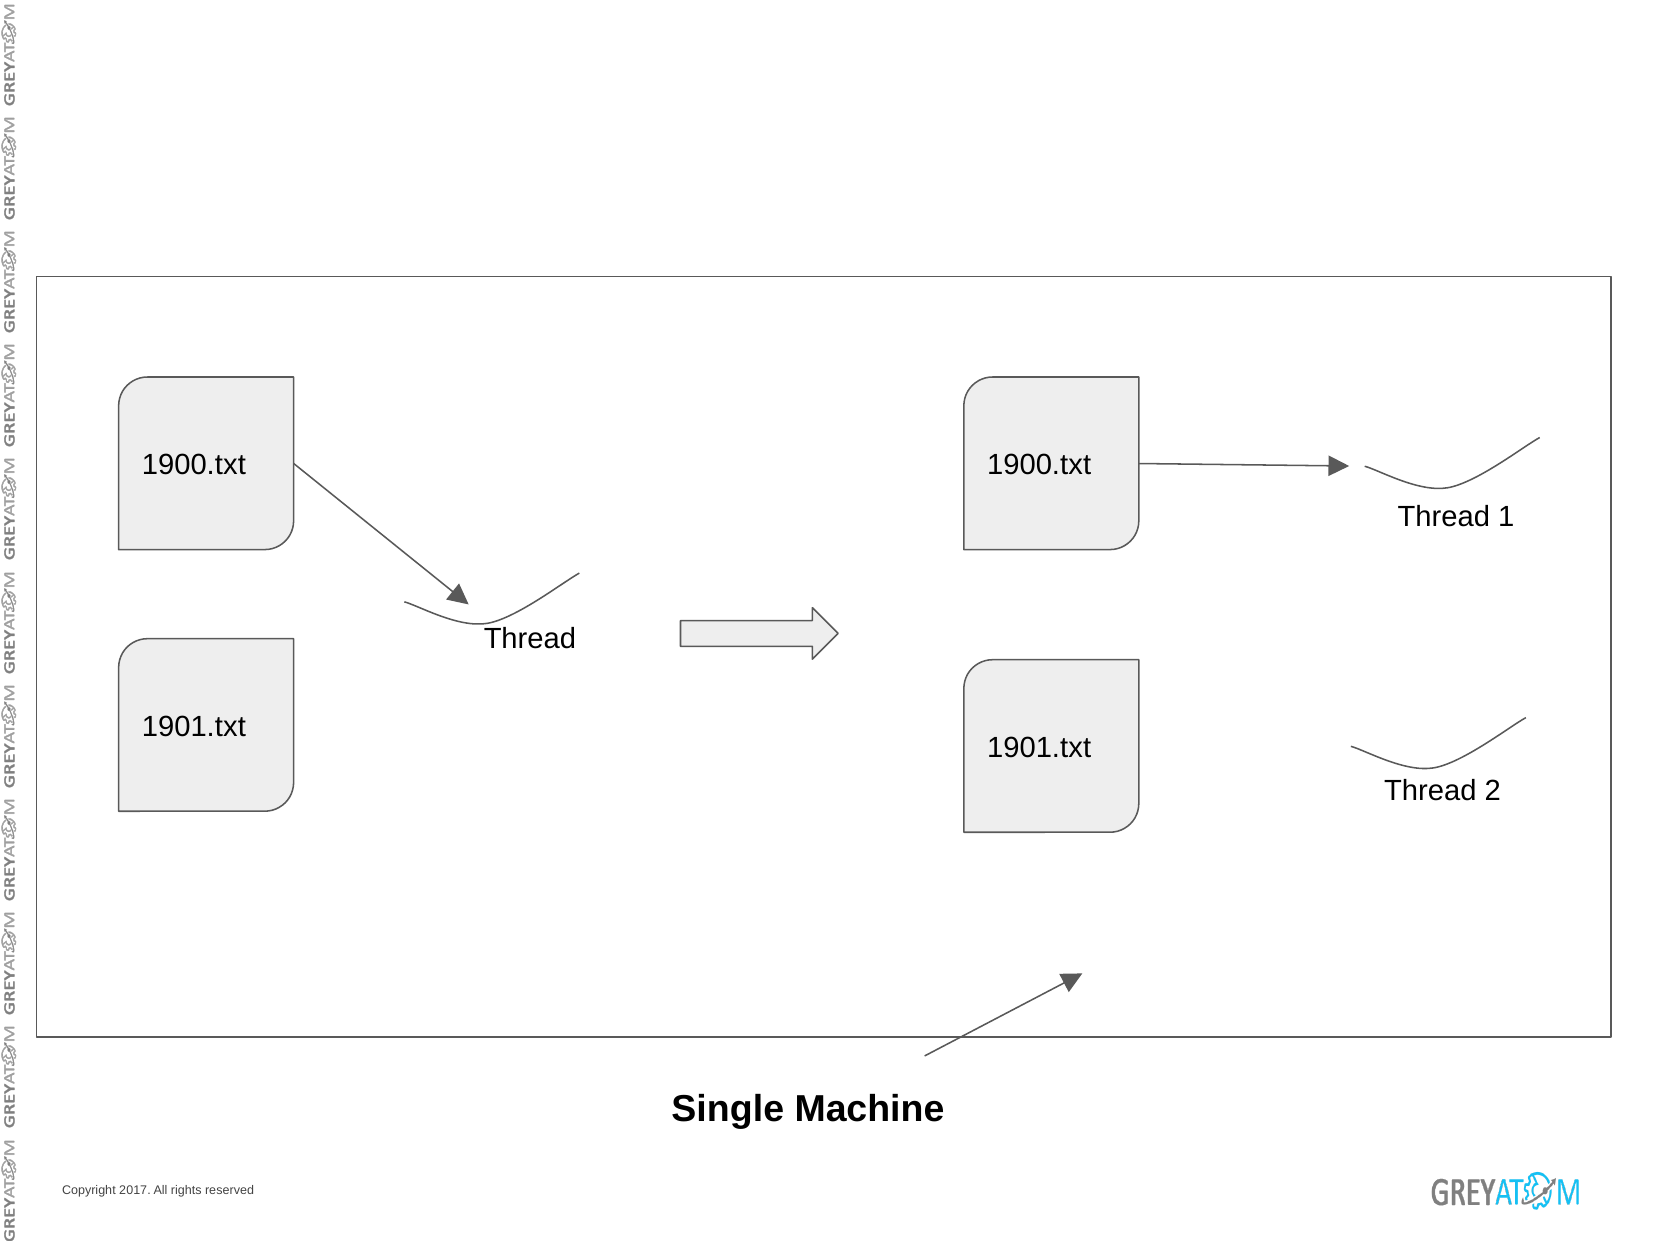

1900.txt
1900.txt
Thread 1
Thread
1901.txt
1901.txt
Thread 2
Single Machine